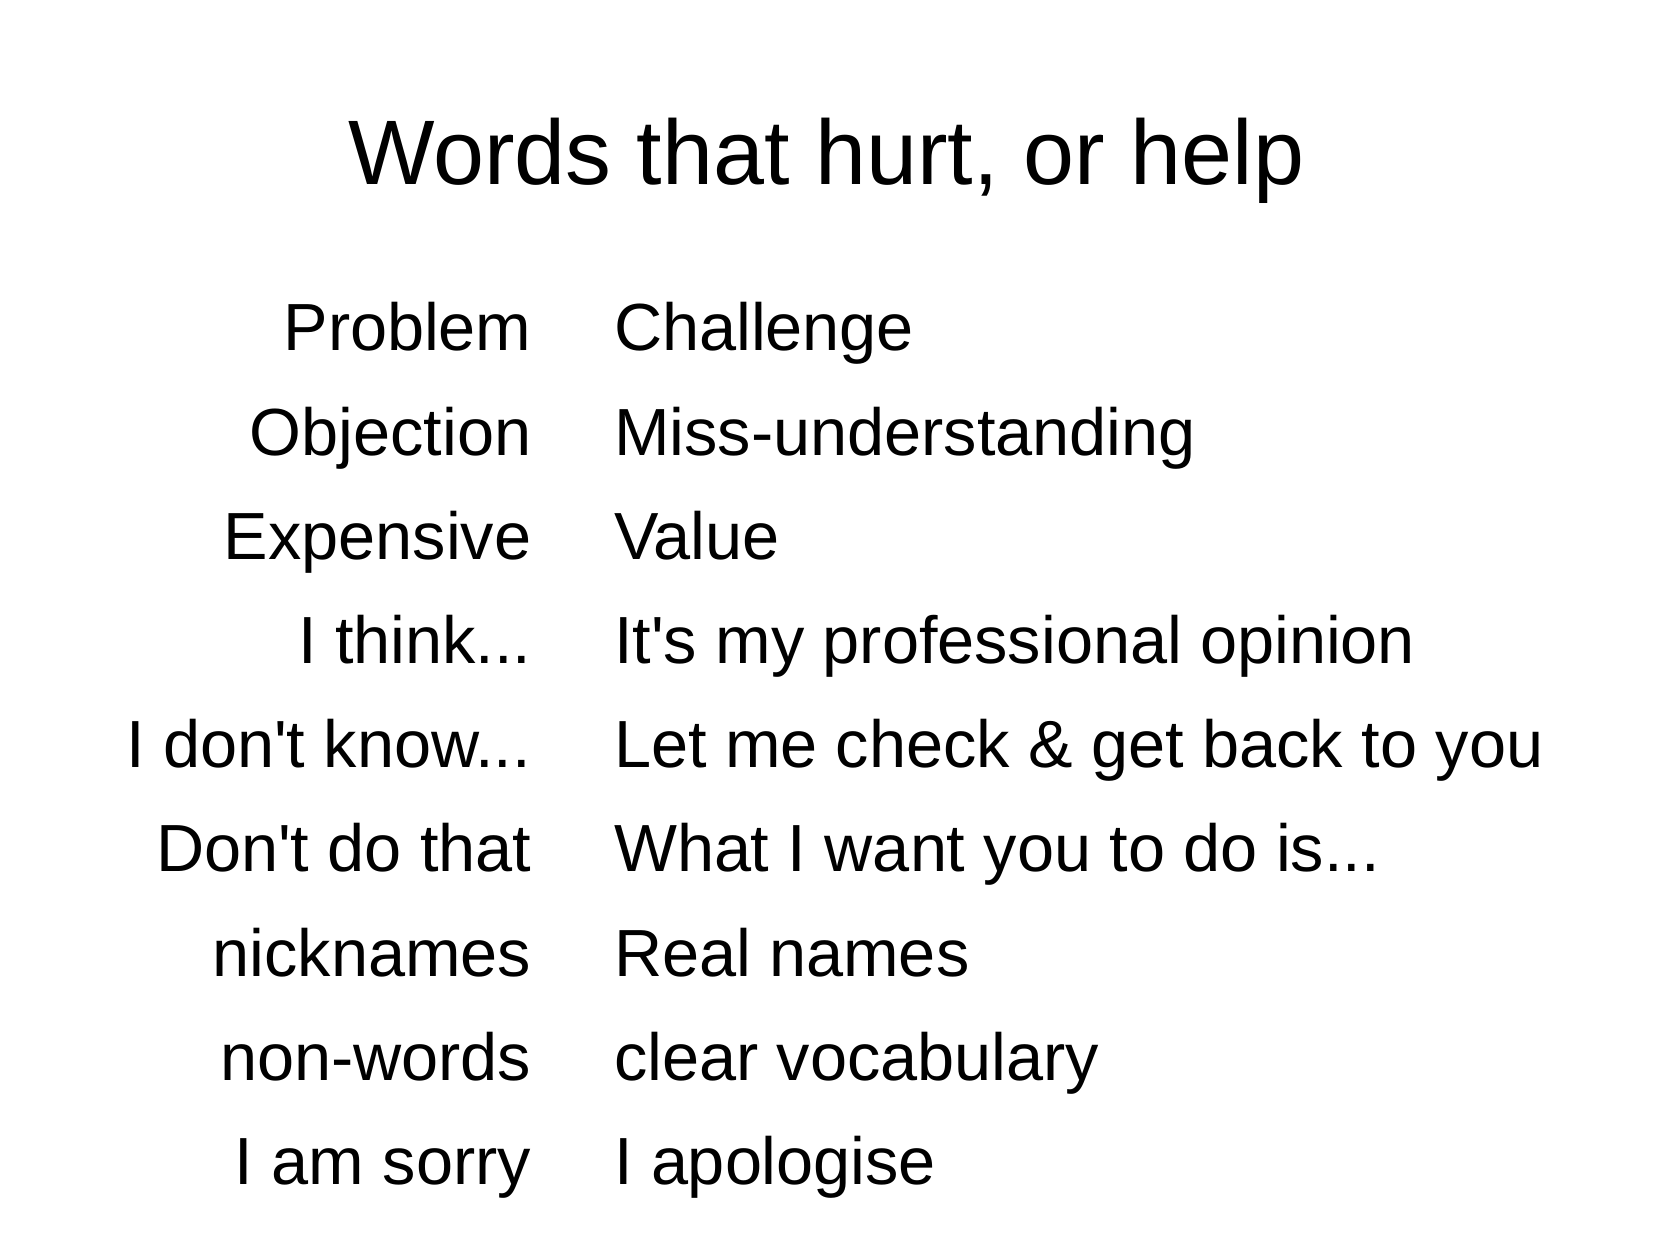

# Words that hurt, or help
Problem
Objection
Expensive
I think...
I don't know...
Don't do that
nicknames
non-words
I am sorry
Challenge
Miss-understanding
Value
It's my professional opinion
Let me check & get back to you
What I want you to do is...
Real names
clear vocabulary
I apologise